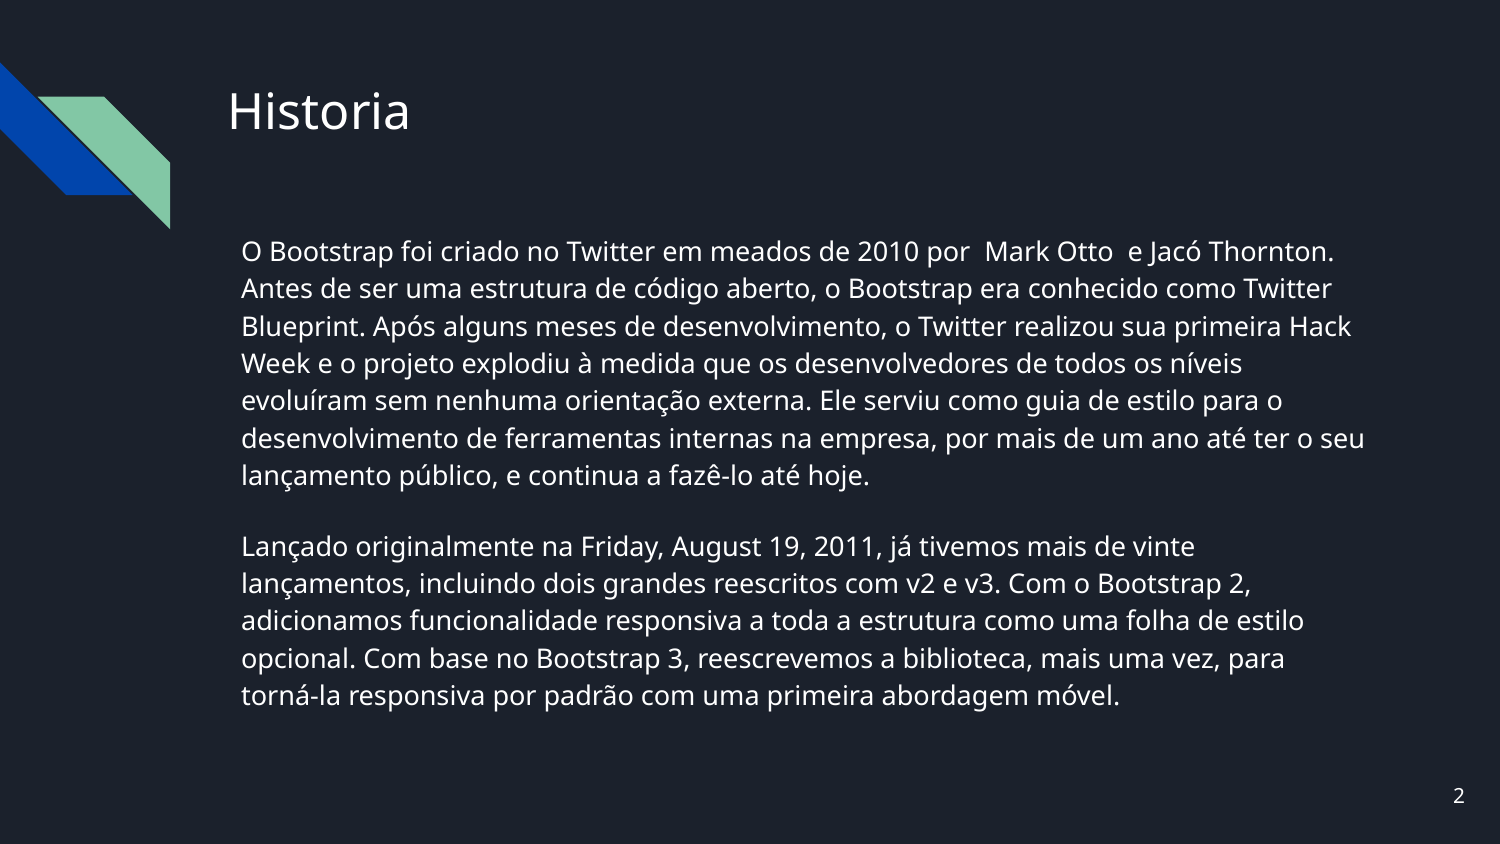

# Historia
O Bootstrap foi criado no Twitter em meados de 2010 por Mark Otto e Jacó Thornton. Antes de ser uma estrutura de código aberto, o Bootstrap era conhecido como Twitter Blueprint. Após alguns meses de desenvolvimento, o Twitter realizou sua primeira Hack Week e o projeto explodiu à medida que os desenvolvedores de todos os níveis evoluíram sem nenhuma orientação externa. Ele serviu como guia de estilo para o desenvolvimento de ferramentas internas na empresa, por mais de um ano até ter o seu lançamento público, e continua a fazê-lo até hoje.
Lançado originalmente na Friday, August 19, 2011, já tivemos mais de vinte lançamentos, incluindo dois grandes reescritos com v2 e v3. Com o Bootstrap 2, adicionamos funcionalidade responsiva a toda a estrutura como uma folha de estilo opcional. Com base no Bootstrap 3, reescrevemos a biblioteca, mais uma vez, para torná-la responsiva por padrão com uma primeira abordagem móvel.